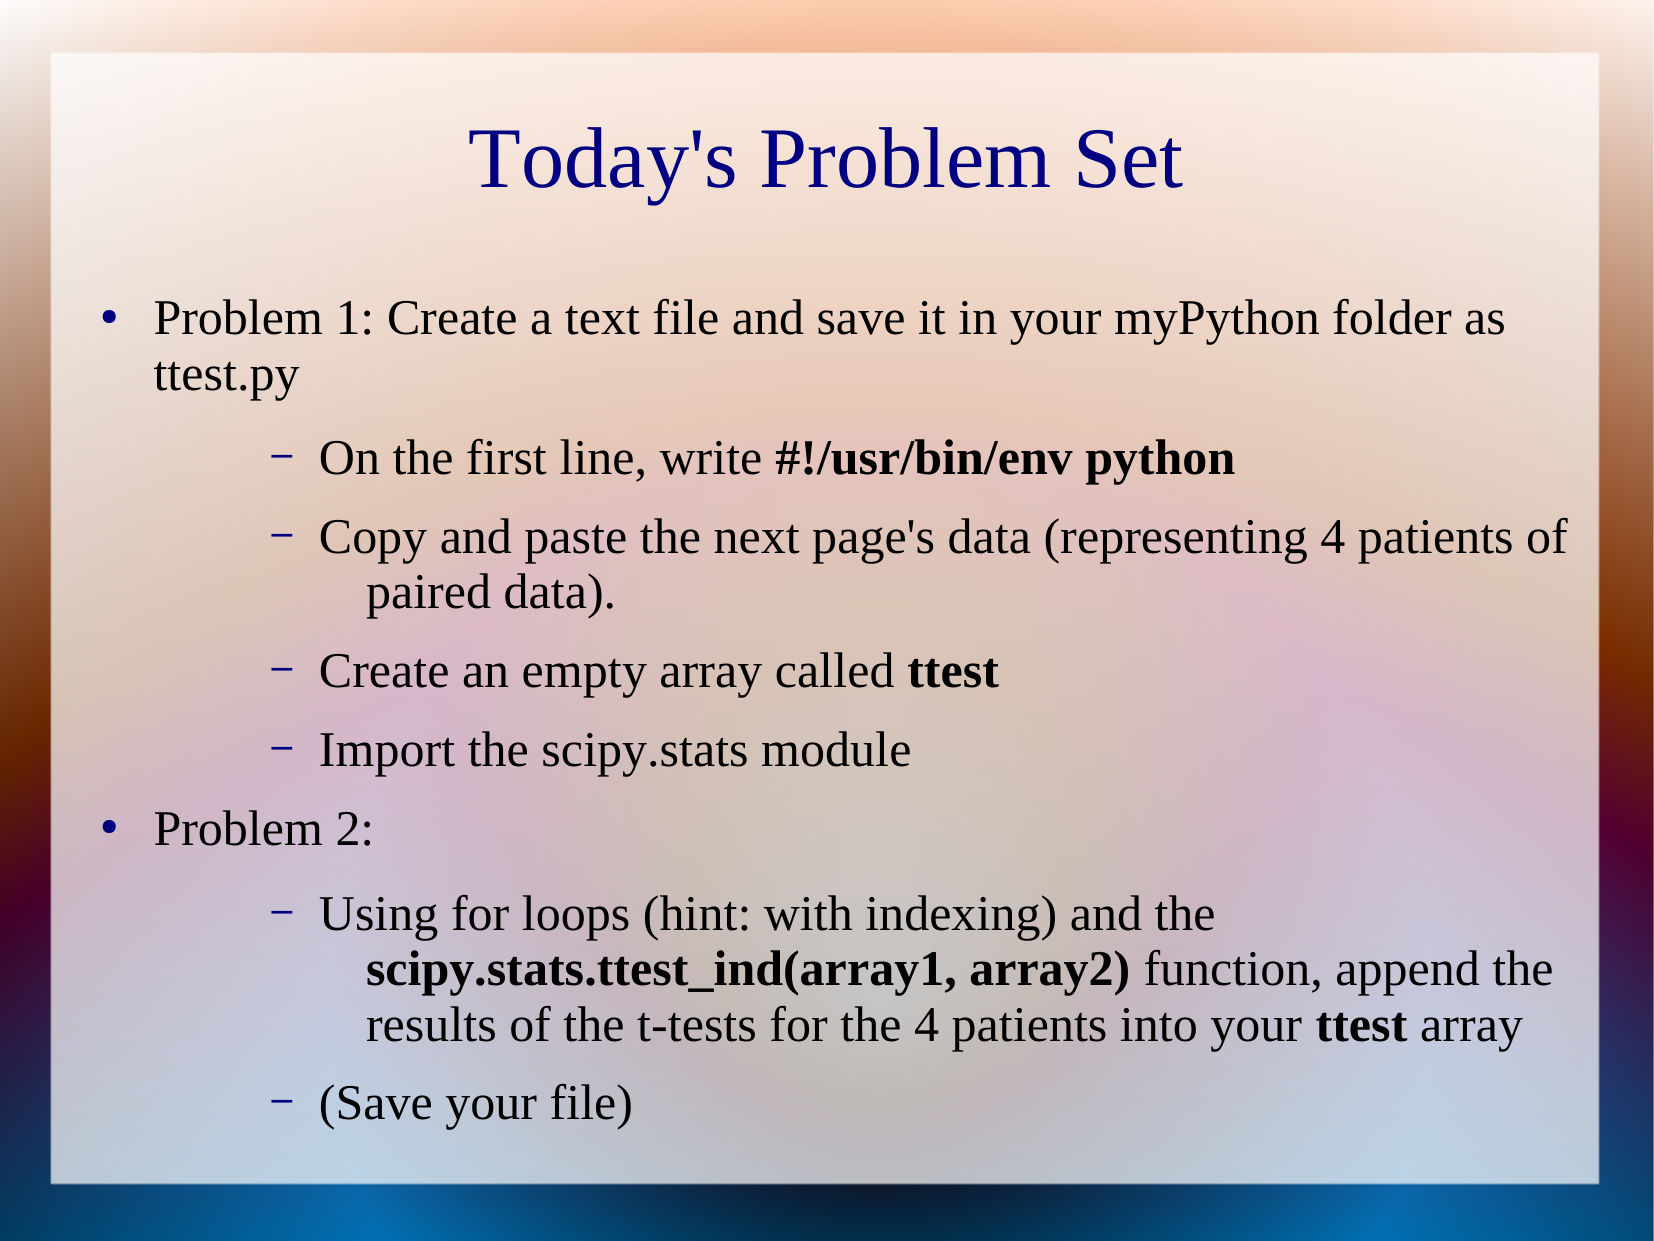

# Today's Problem Set
Problem 1: Create a text file and save it in your myPython folder as ttest.py
On the first line, write #!/usr/bin/env python
Copy and paste the next page's data (representing 4 patients of paired data).
Create an empty array called ttest
Import the scipy.stats module
Problem 2:
Using for loops (hint: with indexing) and the scipy.stats.ttest_ind(array1, array2) function, append the results of the t-tests for the 4 patients into your ttest array
(Save your file)